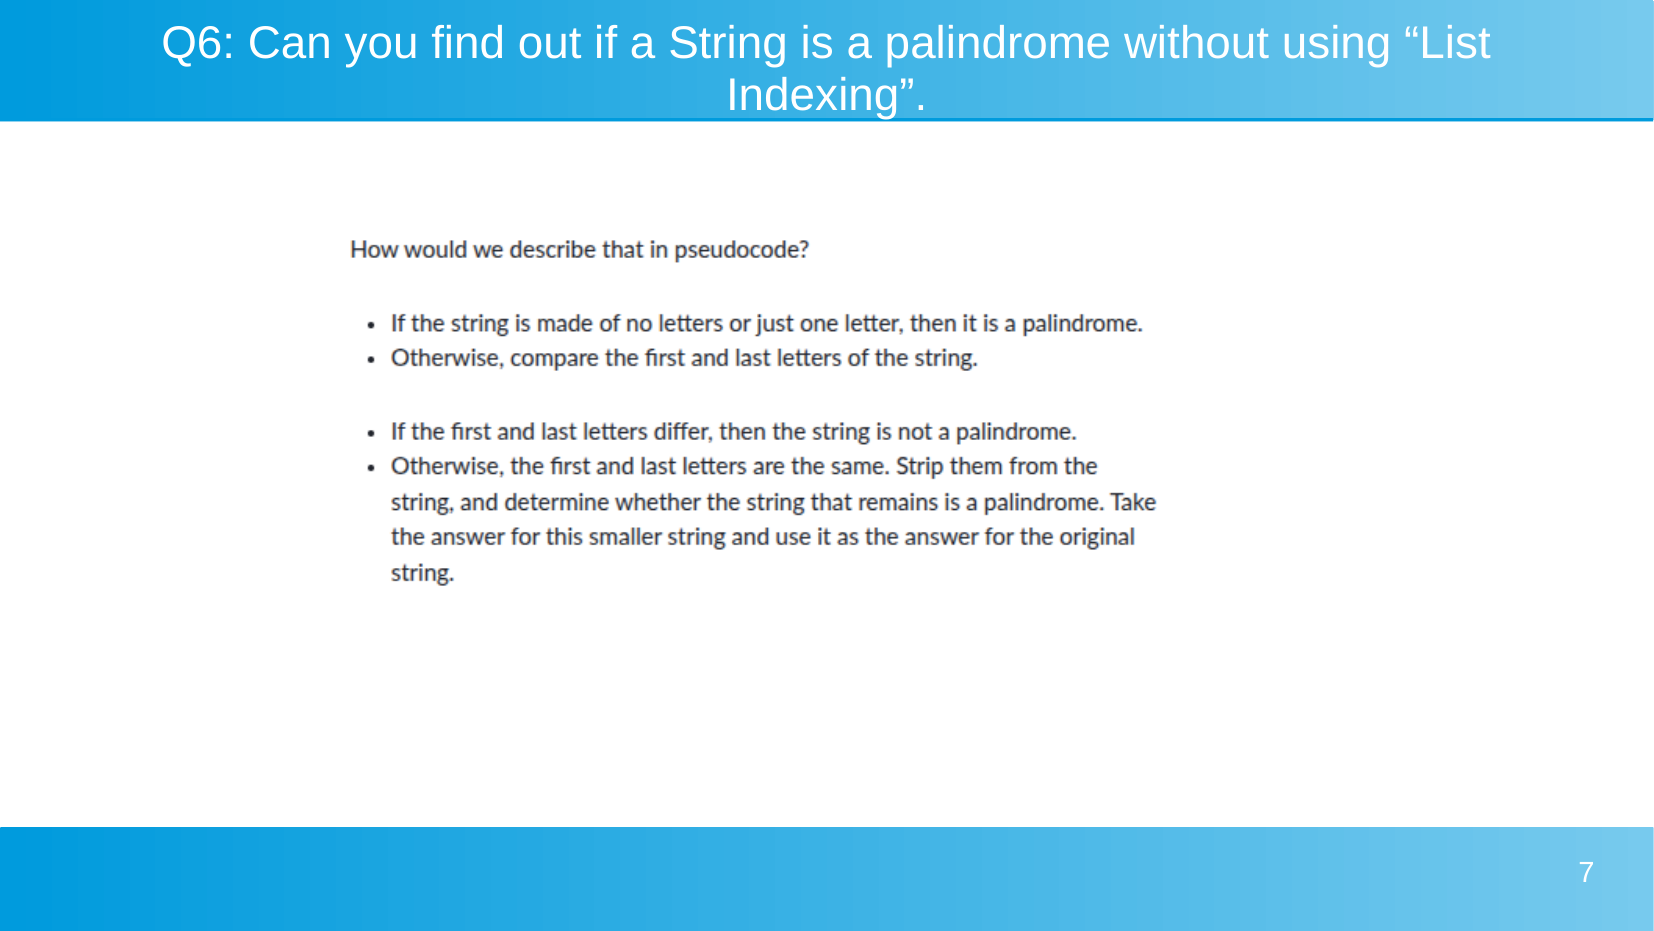

# Q6: Can you find out if a String is a palindrome without using “List Indexing”.
7